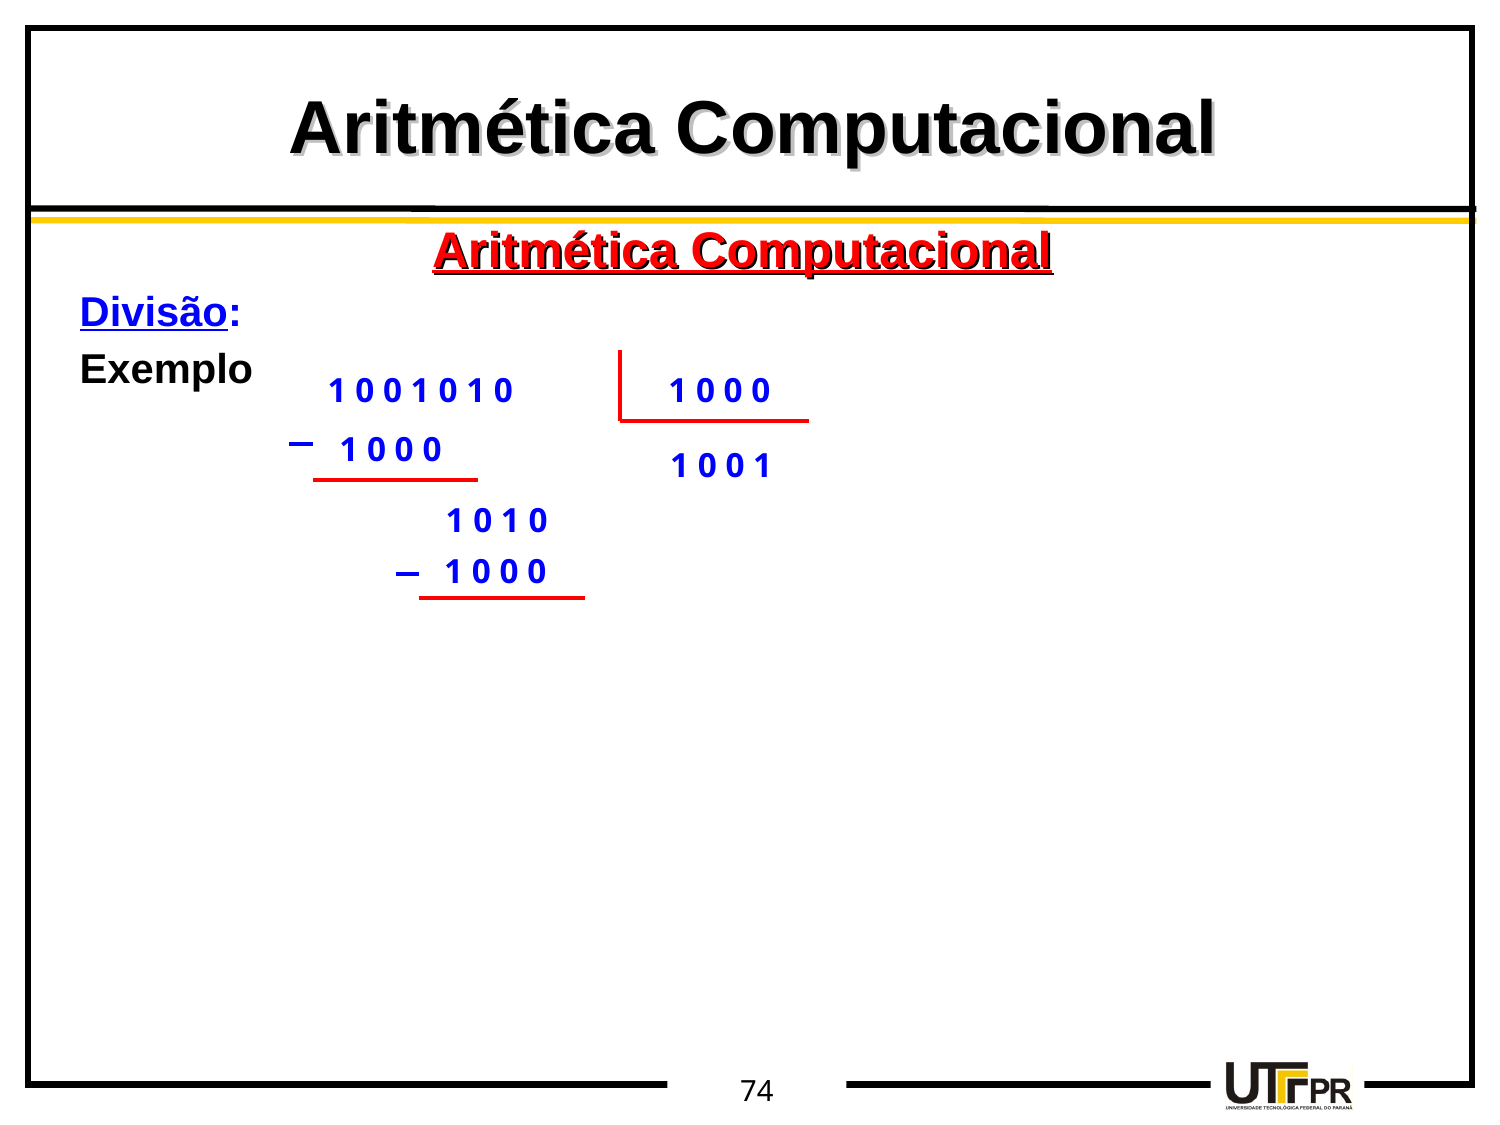

Aritmética Computacional
# Aritmética Computacional
Divisão:
Exemplo
1 0 0 1 0 1 0
1 0 0 0
1 0 0 0
1 0 0 1
1 0 1 0
1 0 0 0